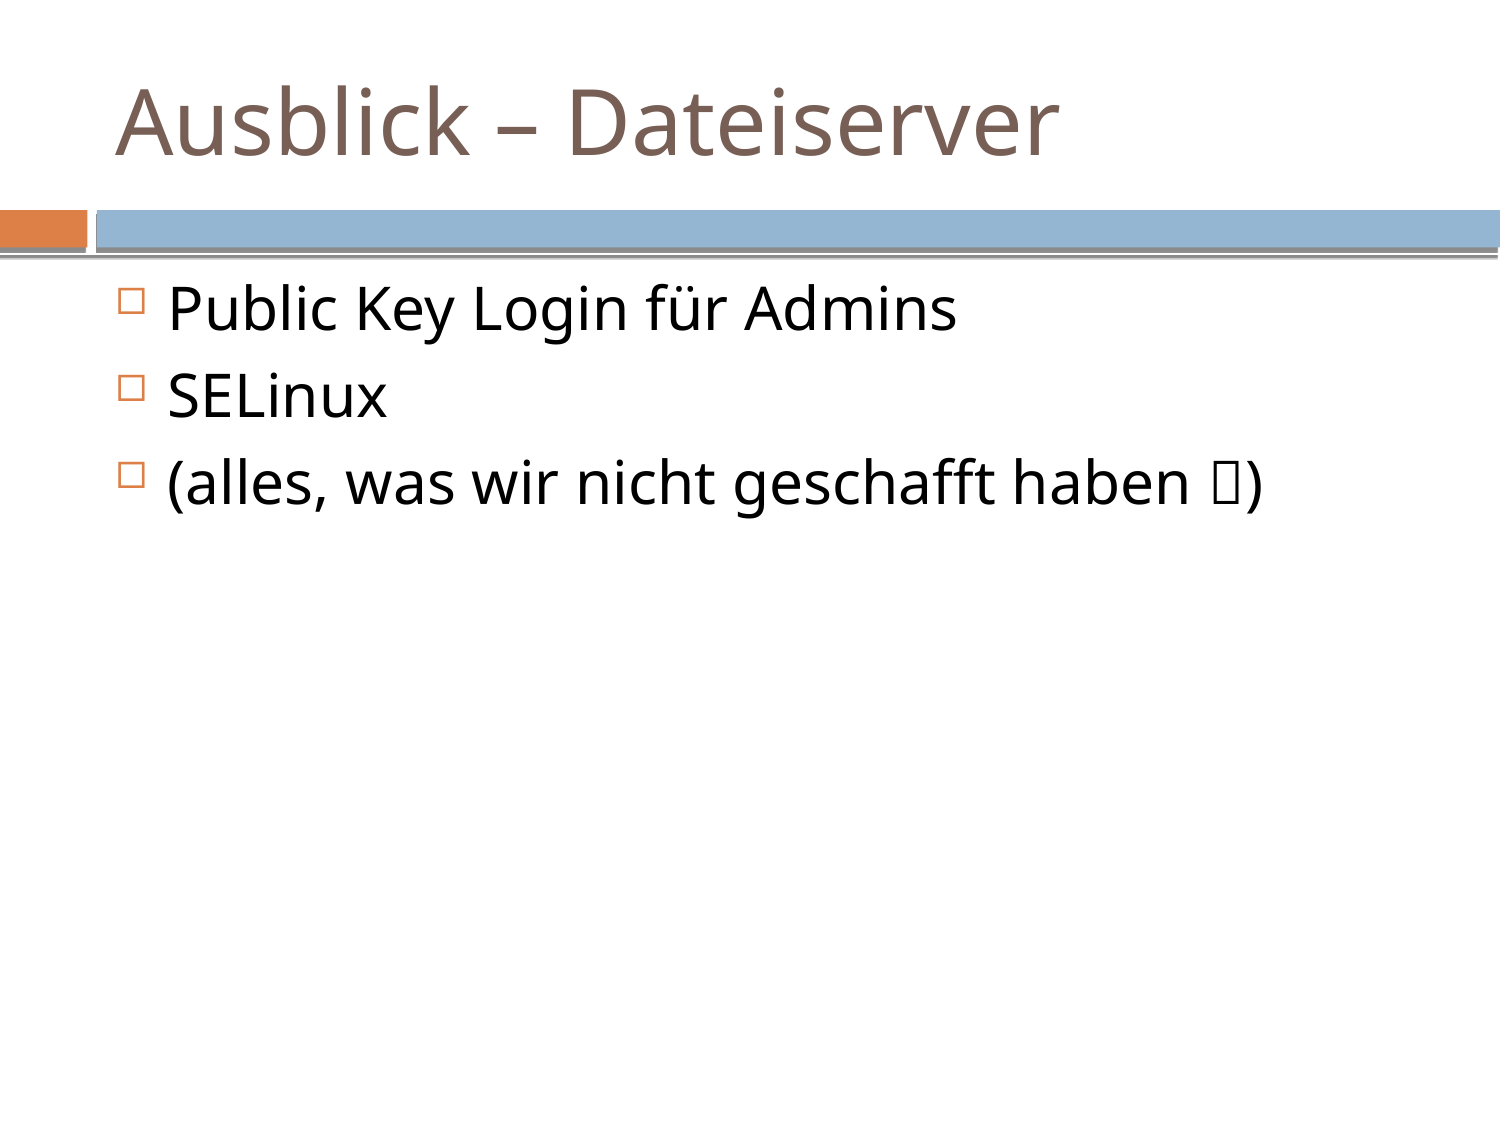

# Ausblick – Dateiserver
Public Key Login für Admins
SELinux
(alles, was wir nicht geschafft haben )